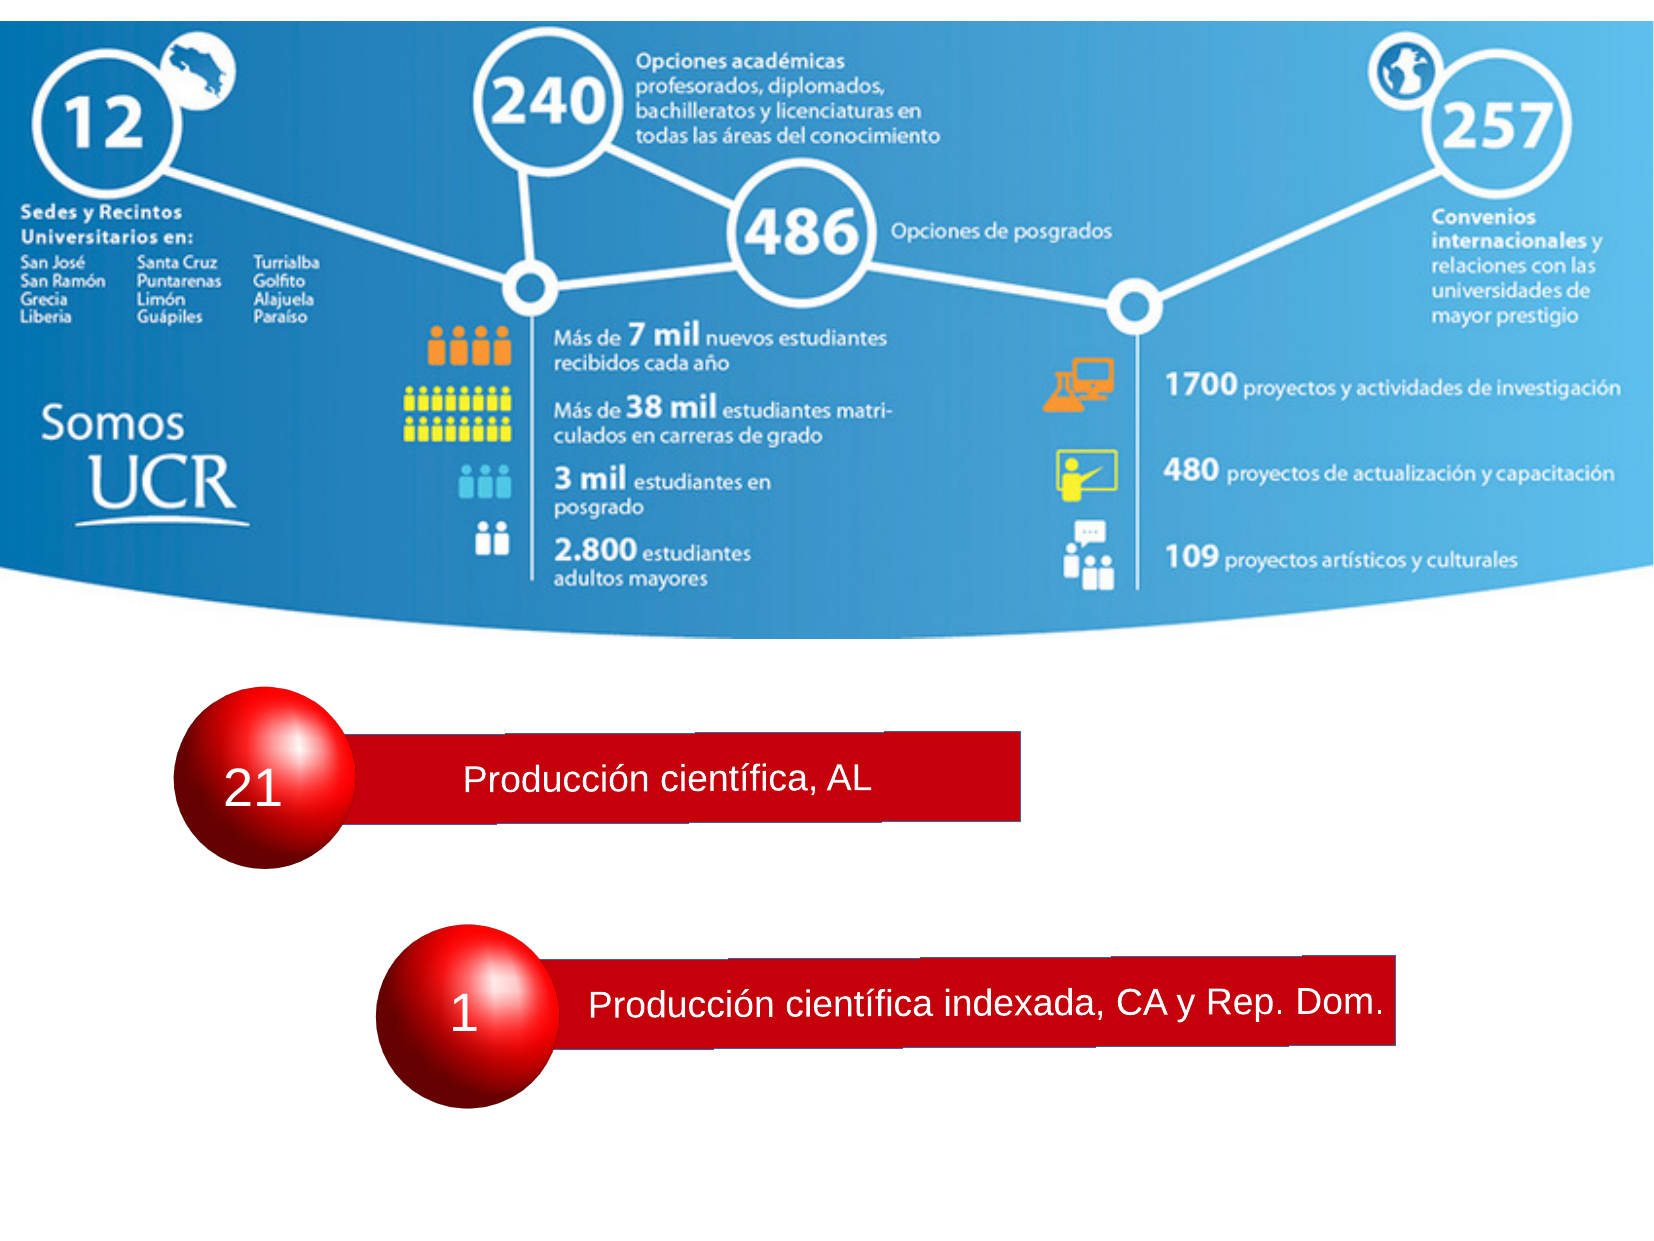

29
Producción científica, AL
21
 Producción científica indexada, CA y Rep. Dom.
1